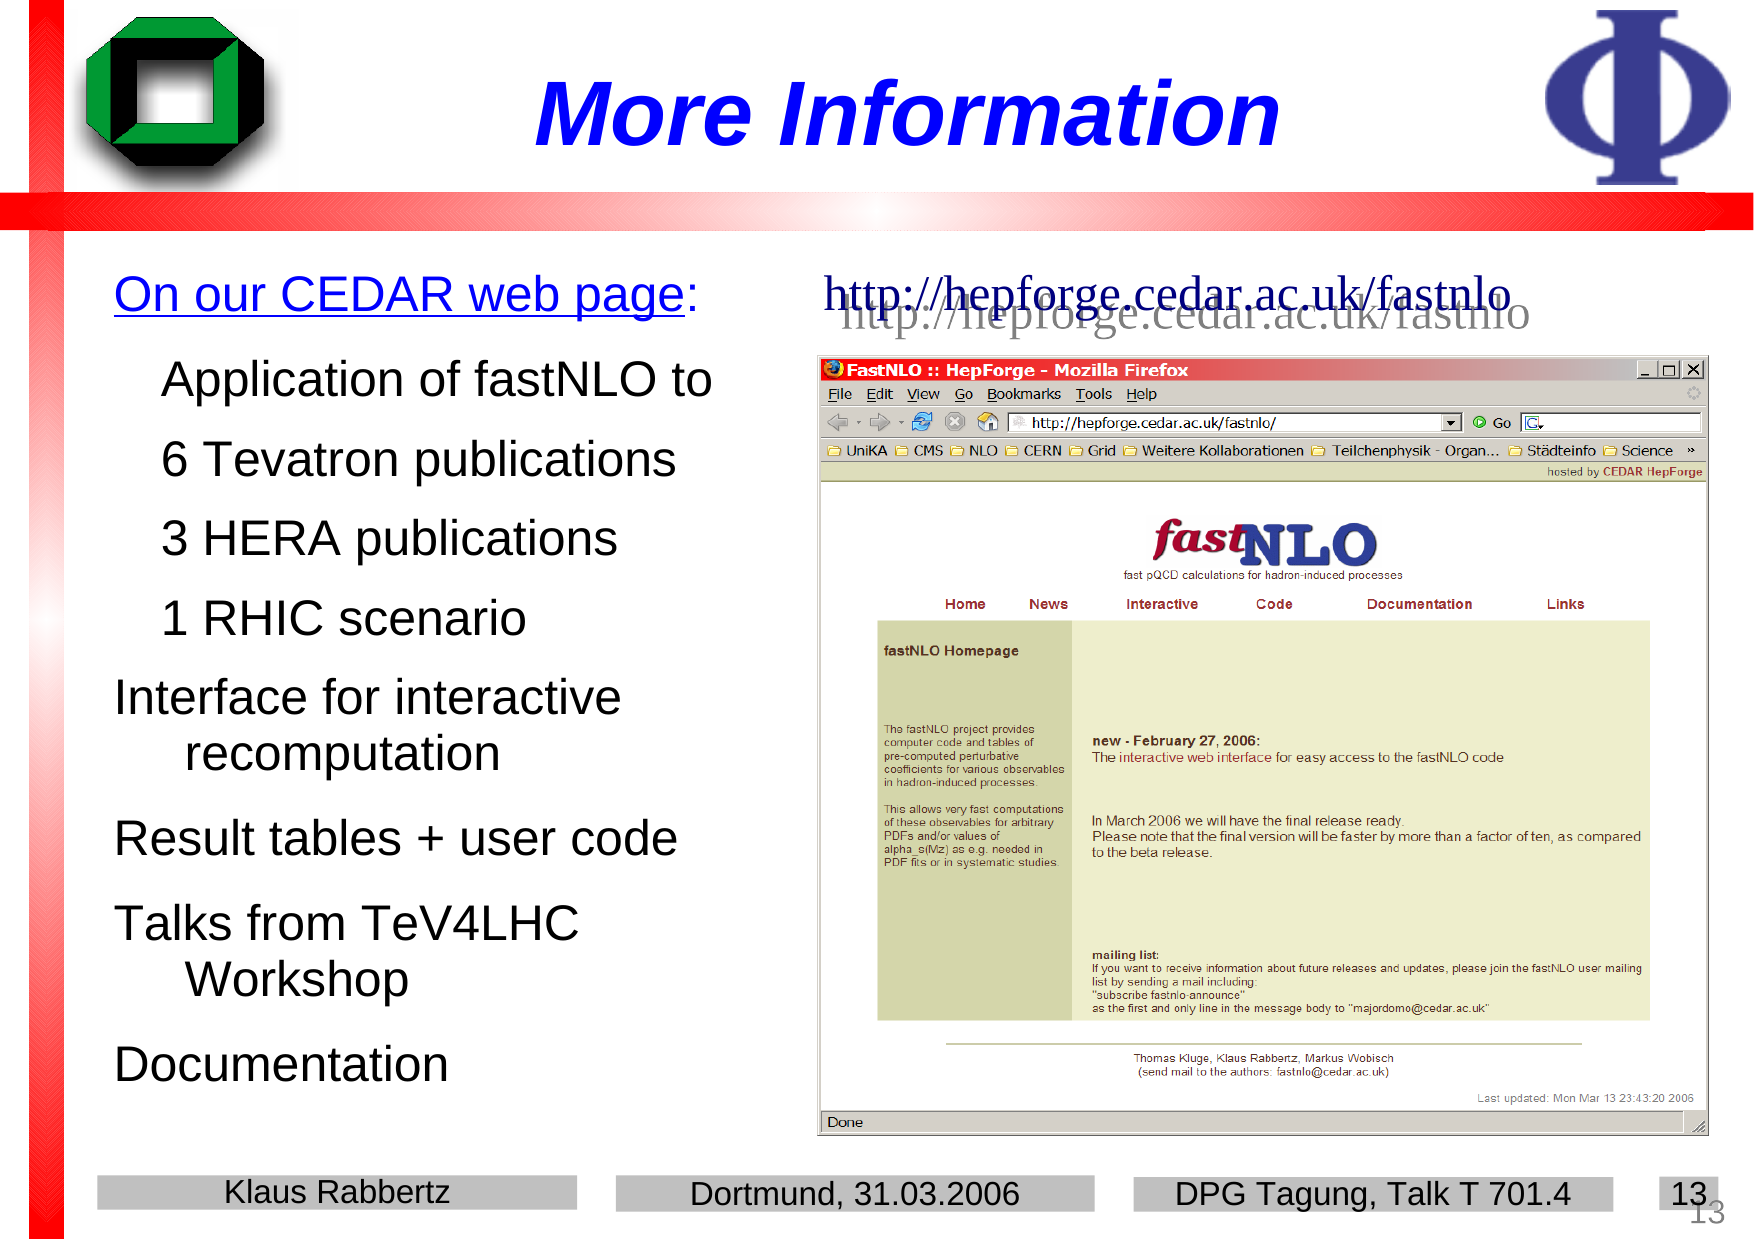

# More Information
http://hepforge.cedar.ac.uk/fastnlo
On our CEDAR web page:
Application of fastNLO to
6 Tevatron publications
3 HERA publications
1 RHIC scenario
Interface for interactive recomputation
Result tables + user code
Talks from TeV4LHC Workshop
Documentation